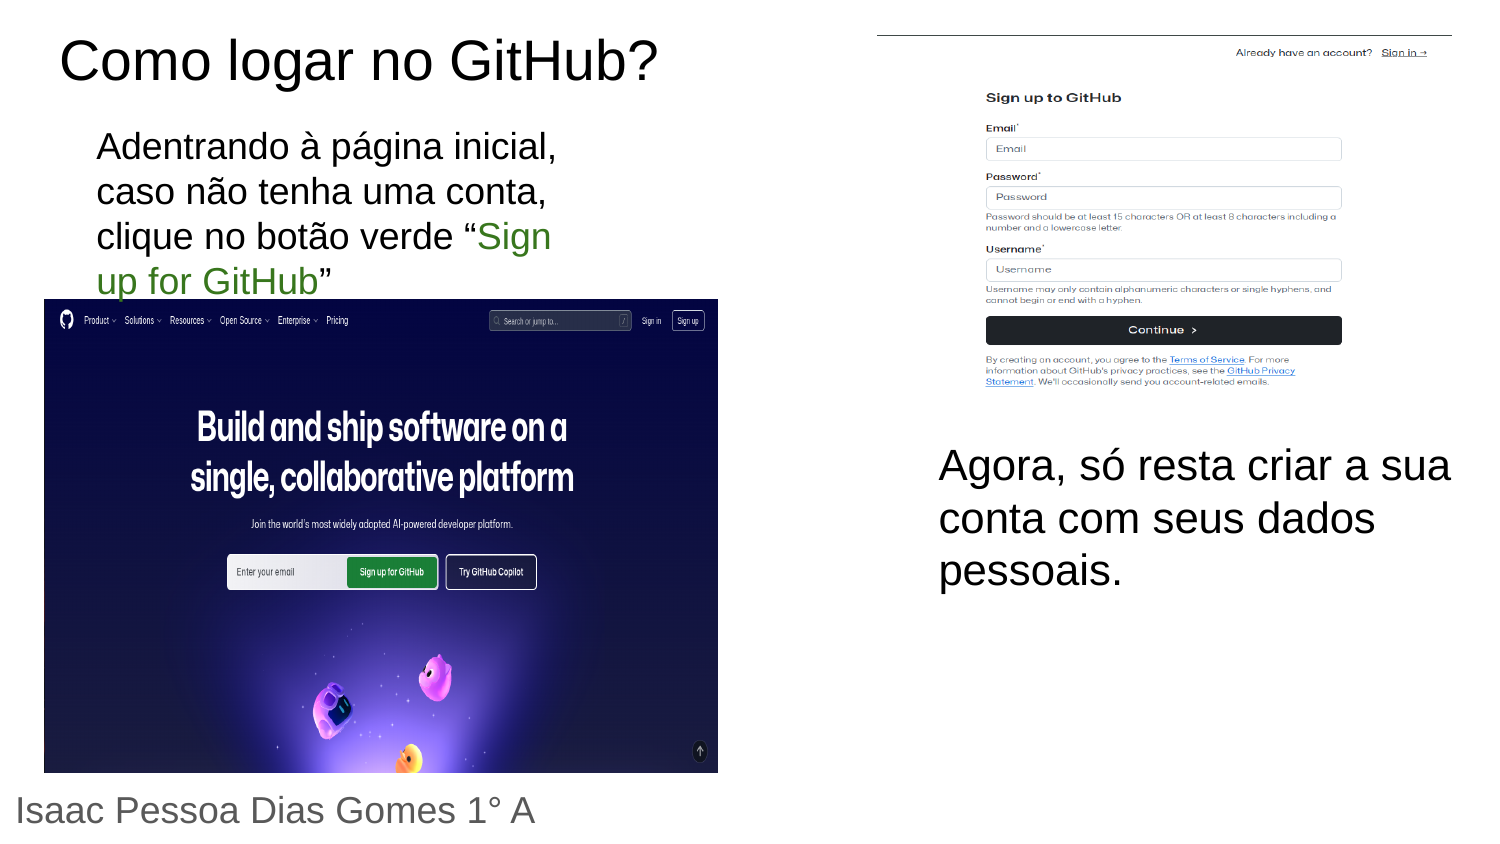

# Como logar no GitHub?
Adentrando à página inicial, caso não tenha uma conta, clique no botão verde “Sign up for GitHub”
Agora, só resta criar a sua conta com seus dados pessoais.